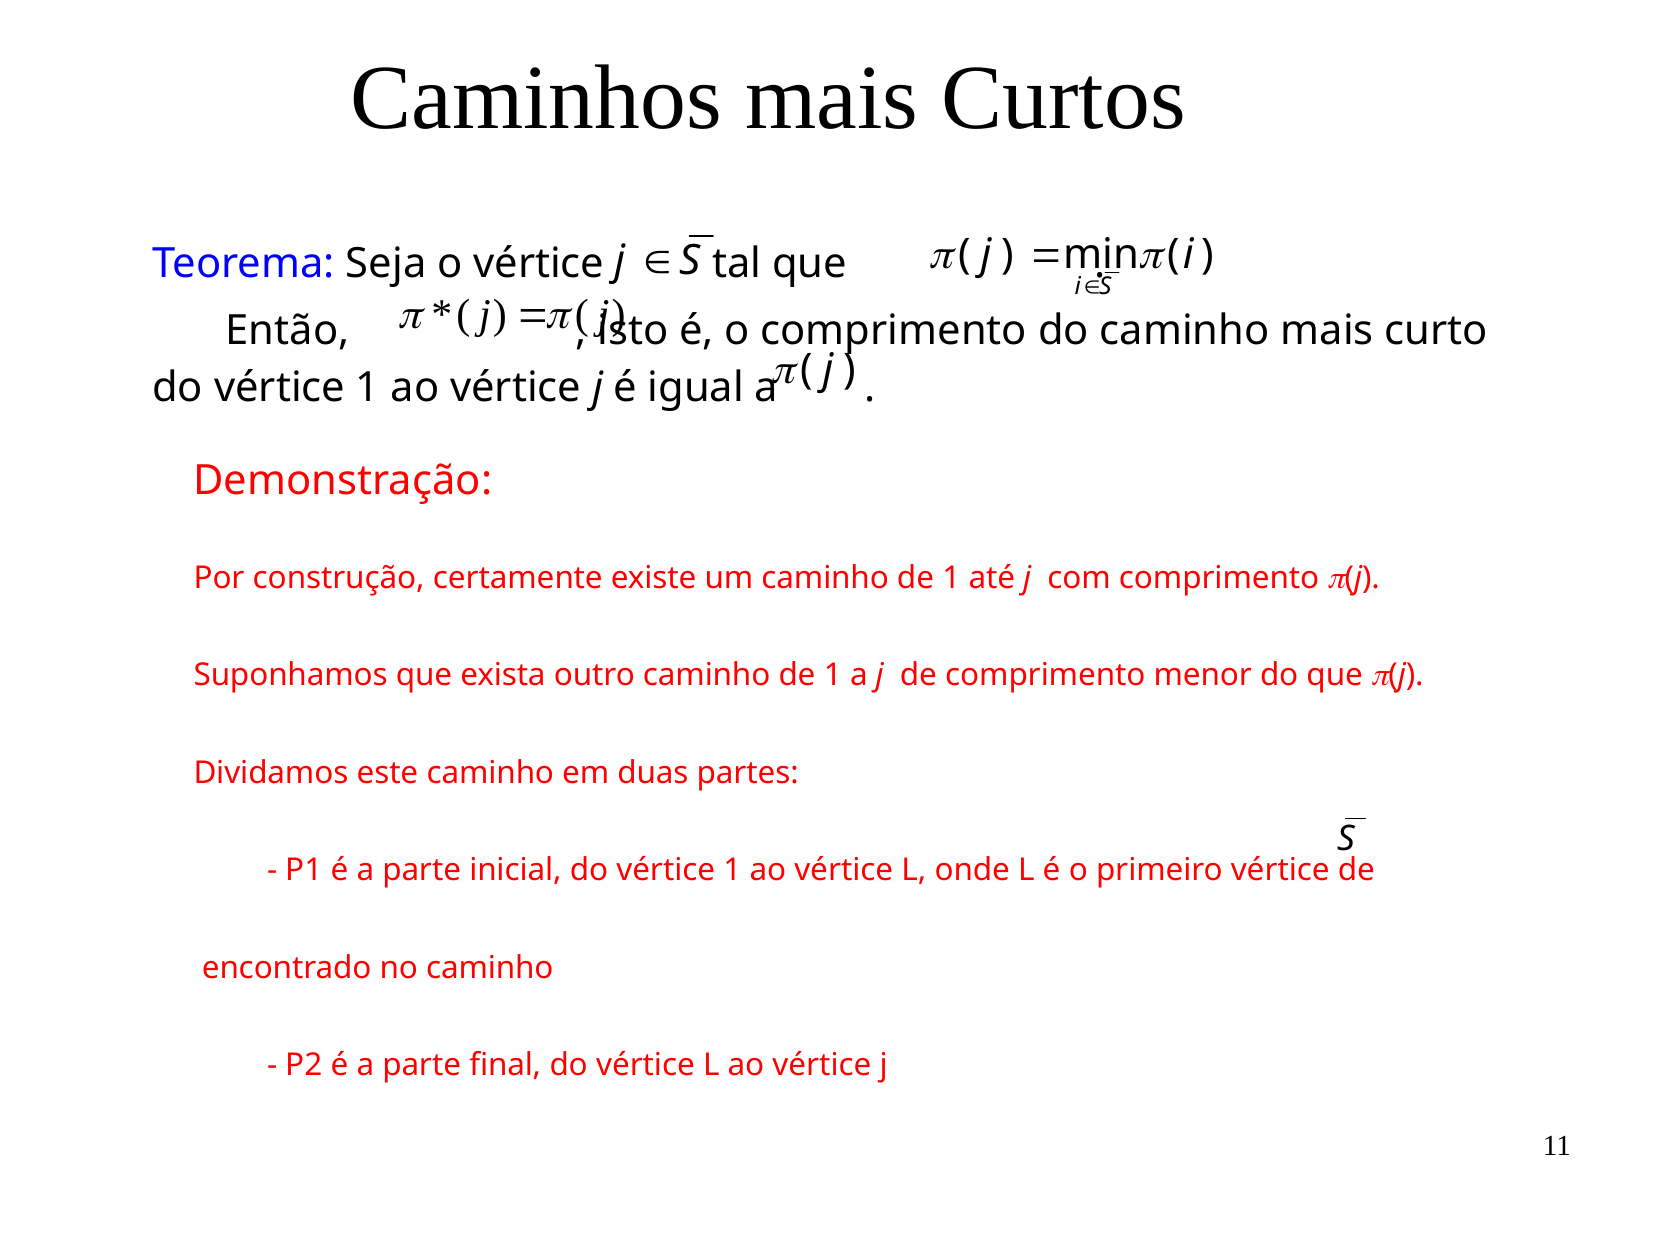

# Caminhos mais Curtos
Teorema: Seja o vértice tal que .
	Então, , isto é, o comprimento do caminho mais curto do vértice 1 ao vértice j é igual a .
Demonstração:
Por construção, certamente existe um caminho de 1 até j com comprimento (j).
Suponhamos que exista outro caminho de 1 a j de comprimento menor do que (j).
Dividamos este caminho em duas partes:
	- P1 é a parte inicial, do vértice 1 ao vértice L, onde L é o primeiro vértice de
 encontrado no caminho
	- P2 é a parte final, do vértice L ao vértice j
11